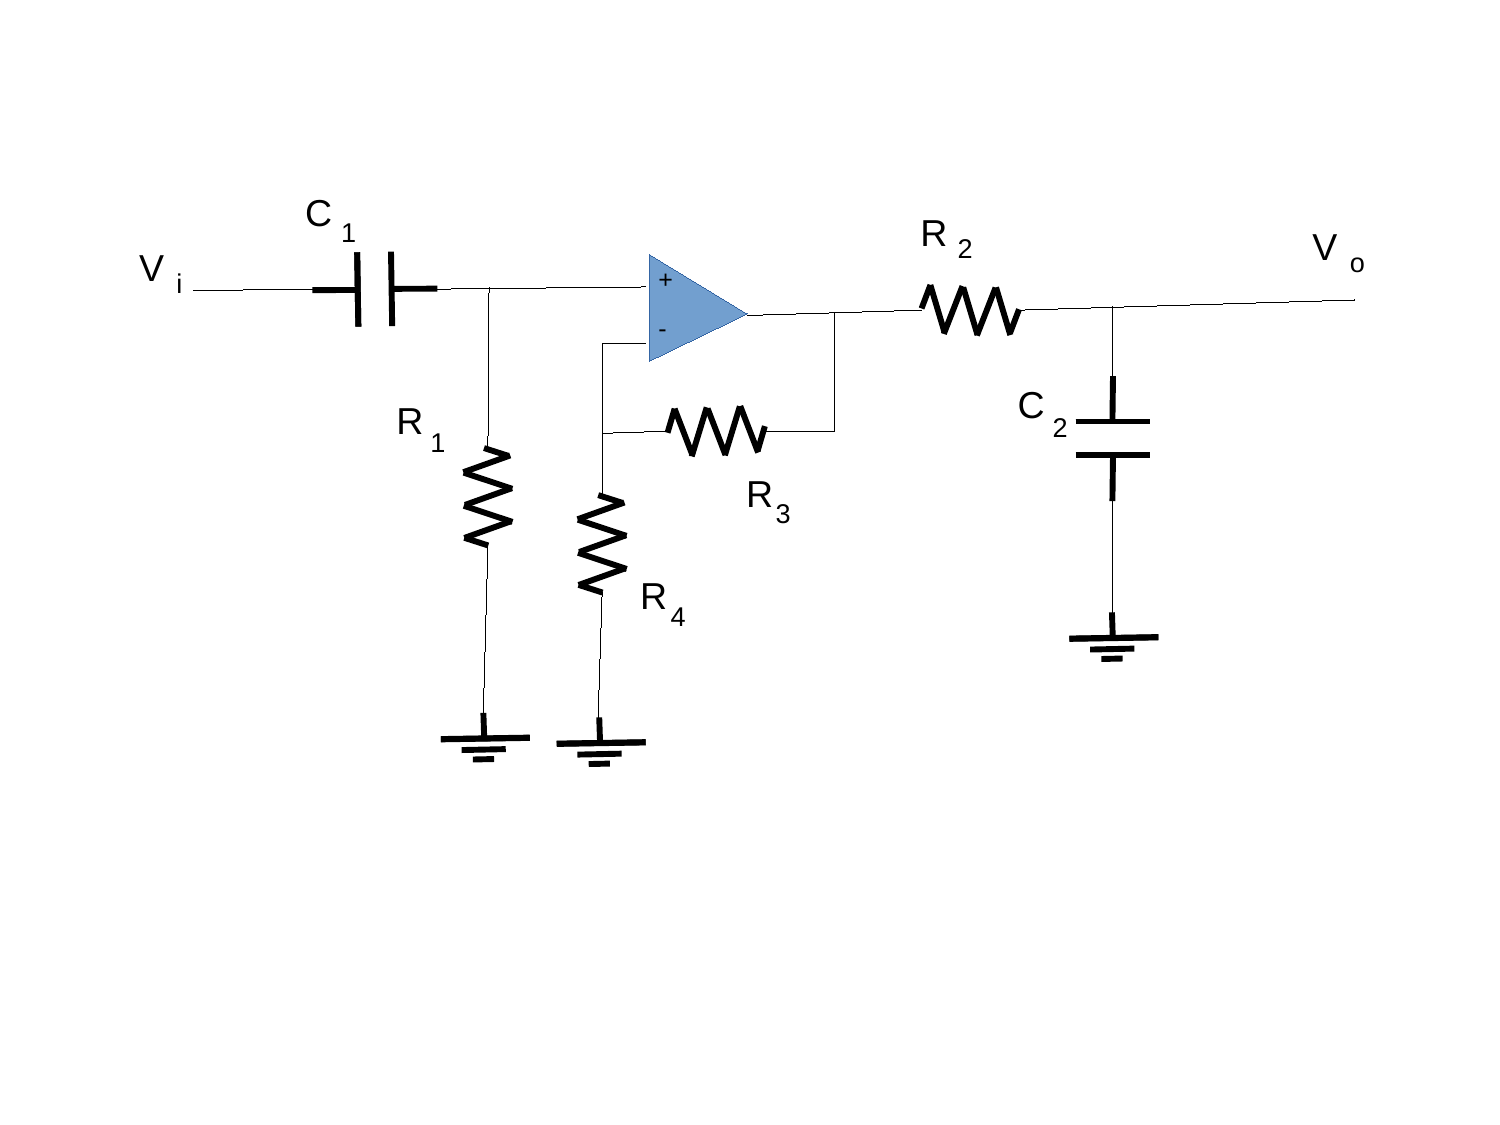

C
R
1
V
2
V
o
+
-
i
C
R
2
1
R
3
R
4
bla
1